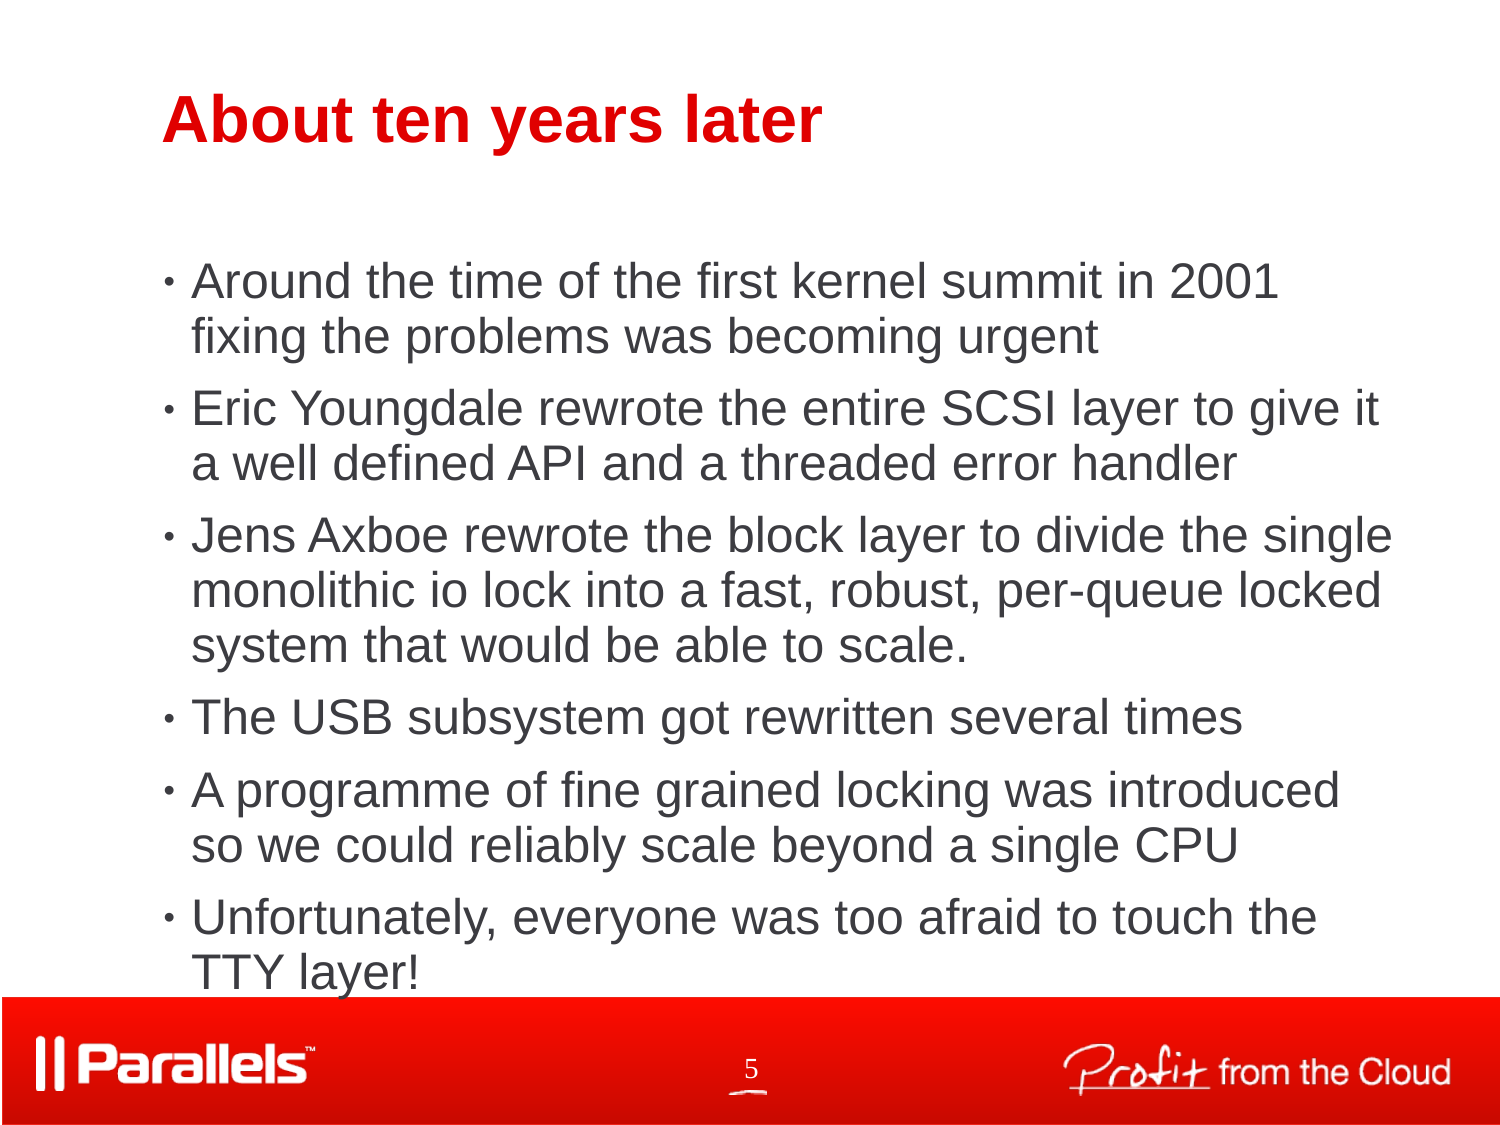

# About ten years later
Around the time of the first kernel summit in 2001 fixing the problems was becoming urgent
Eric Youngdale rewrote the entire SCSI layer to give it a well defined API and a threaded error handler
Jens Axboe rewrote the block layer to divide the single monolithic io lock into a fast, robust, per-queue locked system that would be able to scale.
The USB subsystem got rewritten several times
A programme of fine grained locking was introduced so we could reliably scale beyond a single CPU
Unfortunately, everyone was too afraid to touch the TTY layer!